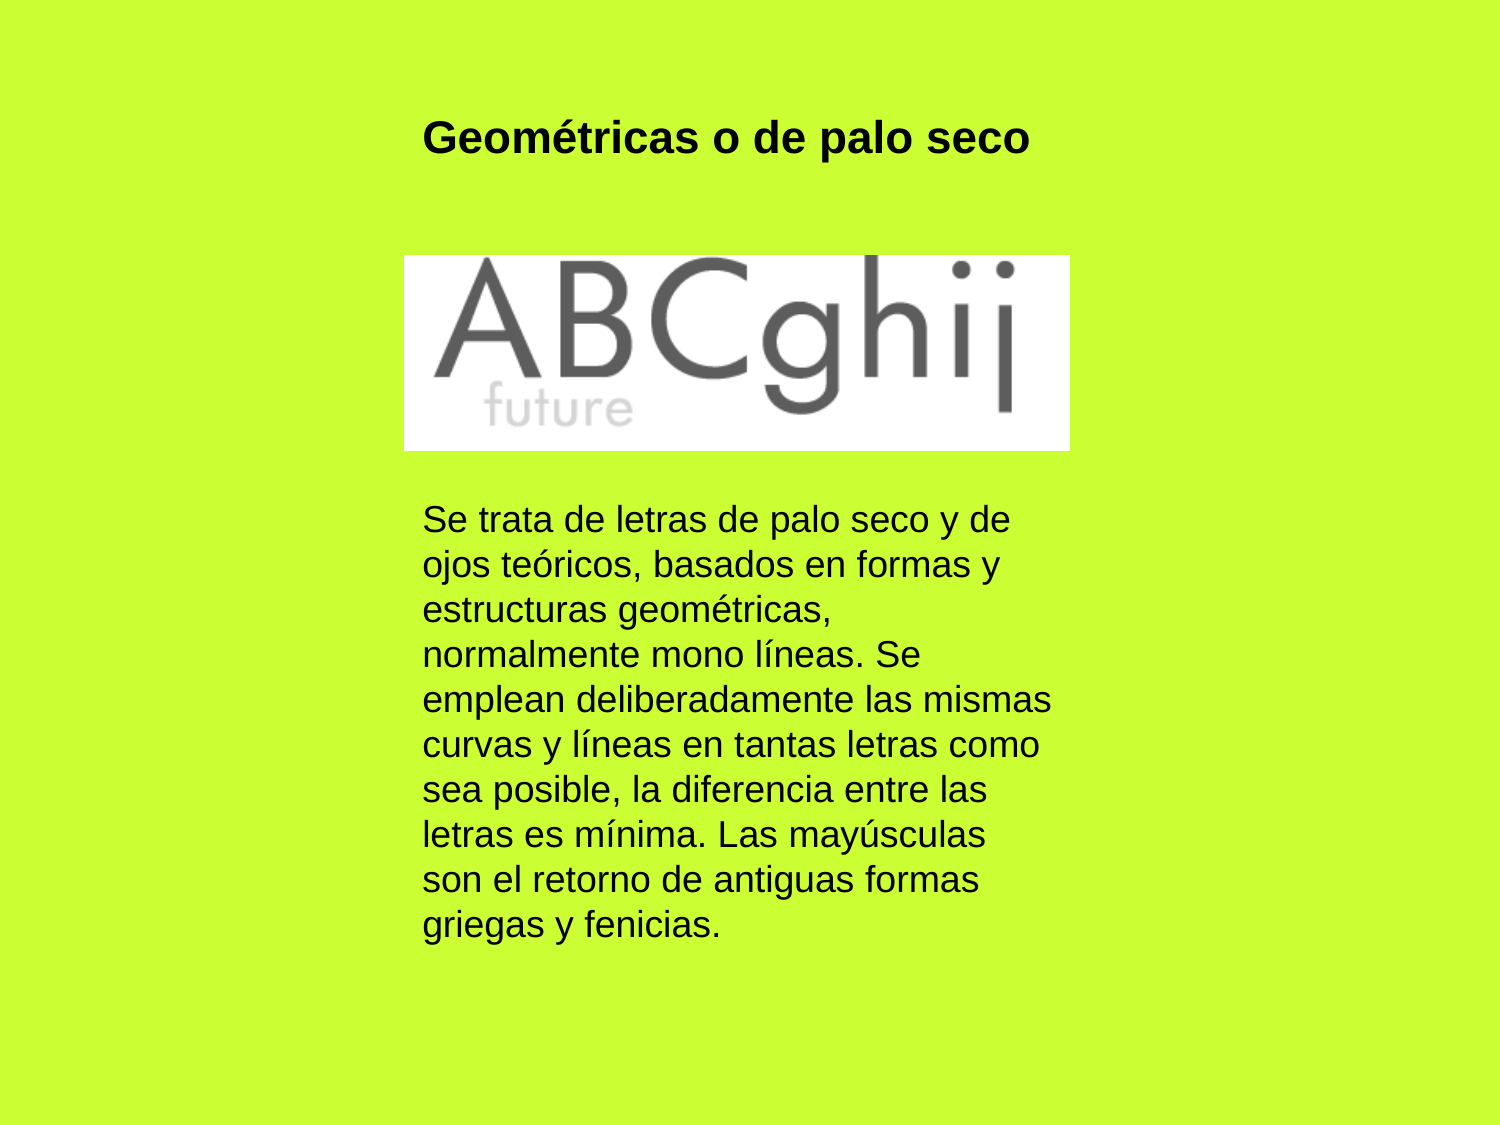

Geométricas o de palo seco
Se trata de letras de palo seco y de ojos teóricos, basados en formas y estructuras geométricas, normalmente mono líneas. Se emplean deliberadamente las mismas curvas y líneas en tantas letras como sea posible, la diferencia entre las letras es mínima. Las mayúsculas son el retorno de antiguas formas griegas y fenicias.